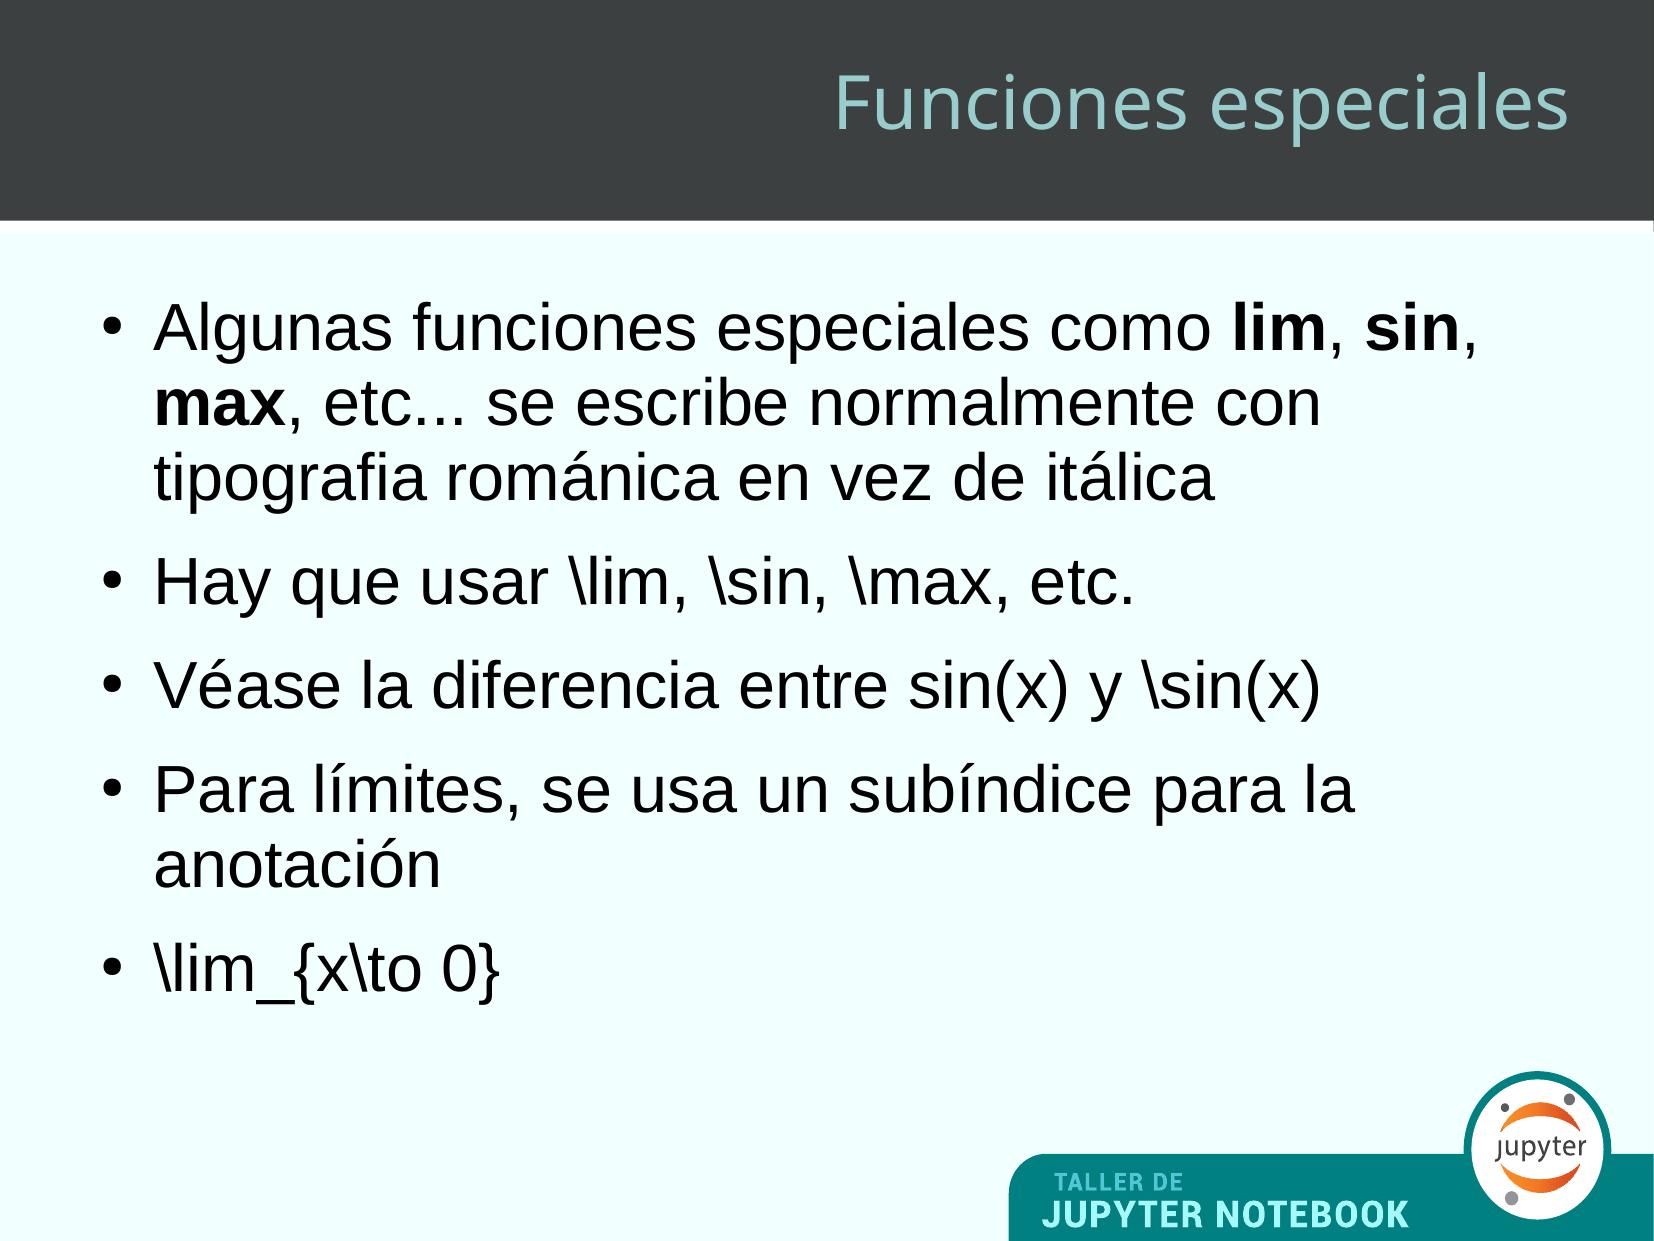

# Funciones especiales
Algunas funciones especiales como lim, sin, max, etc... se escribe normalmente con tipografia románica en vez de itálica
Hay que usar \lim, \sin, \max, etc.
Véase la diferencia entre sin(x) y \sin(x)
Para límites, se usa un subíndice para la anotación
\lim_{x\to 0}